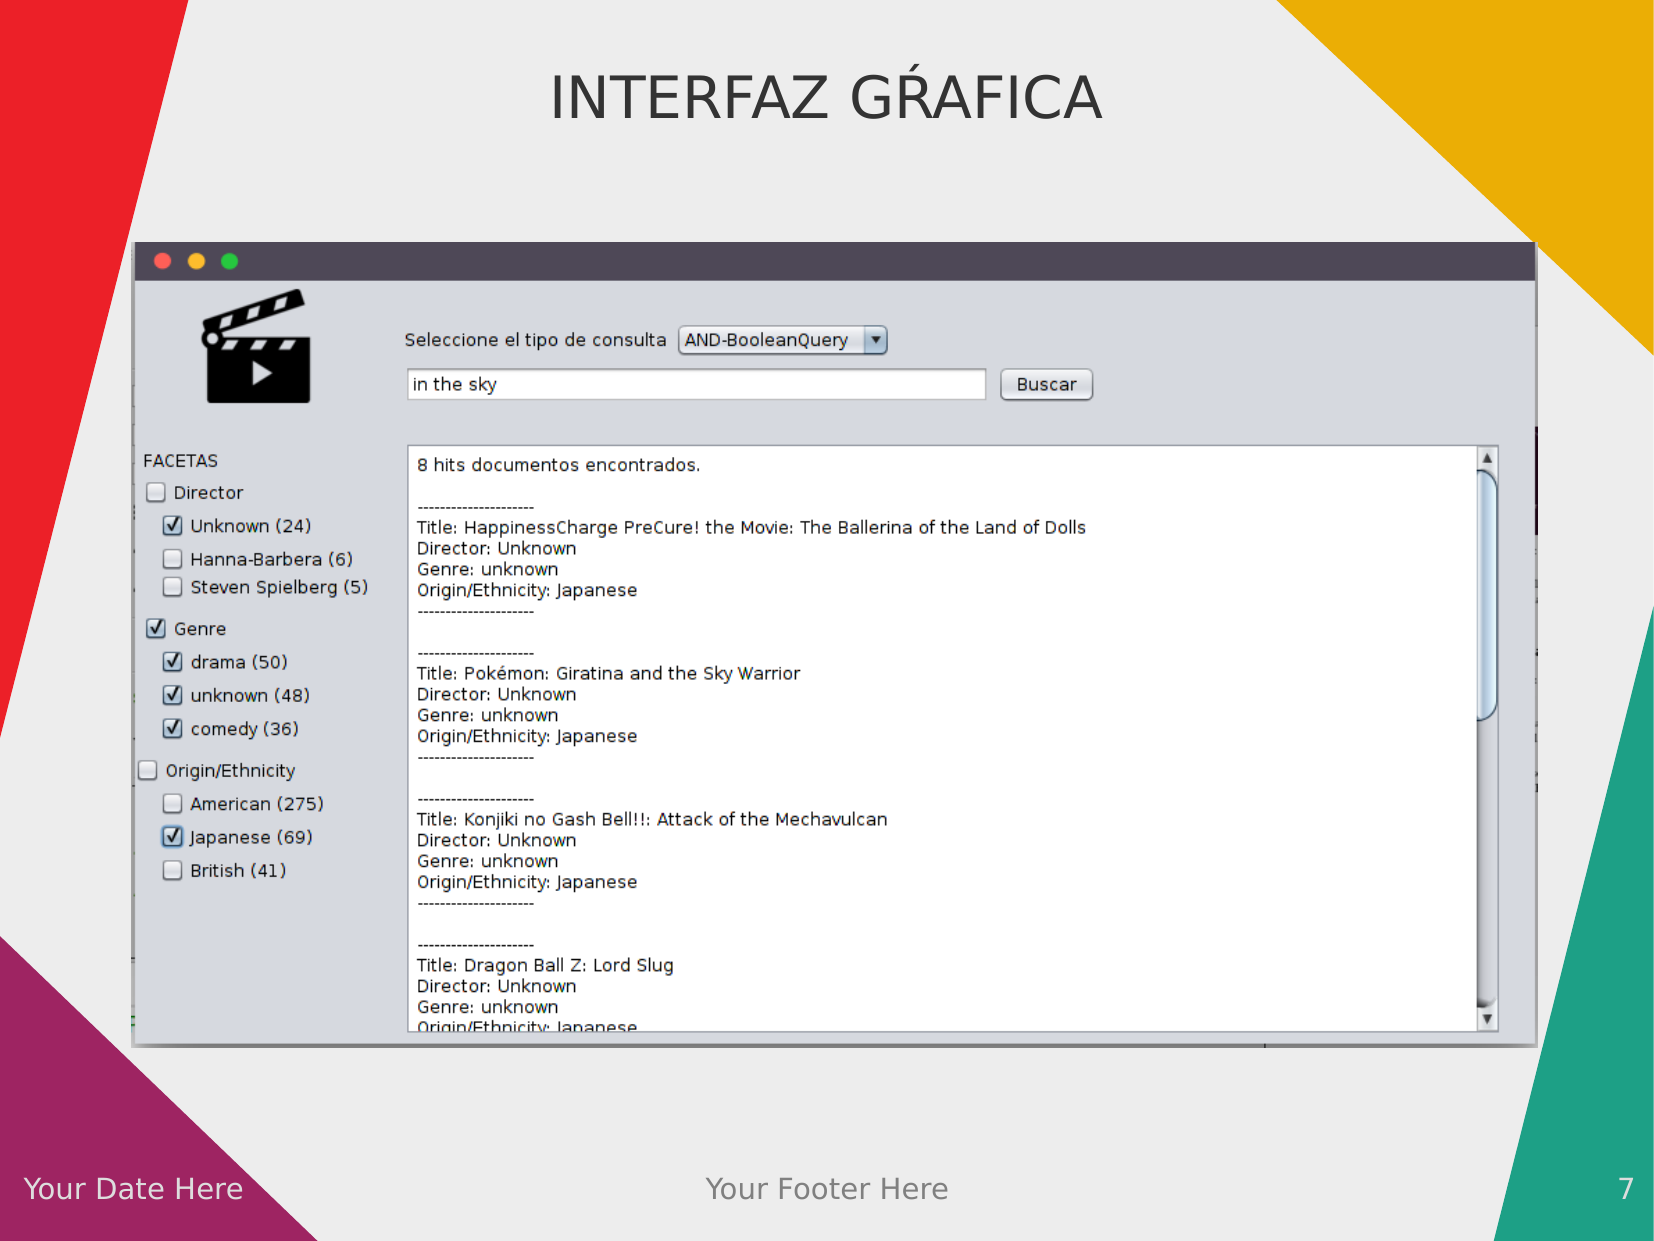

# INTERFAZ GŔAFICA
Your Date Here
Your Footer Here
7